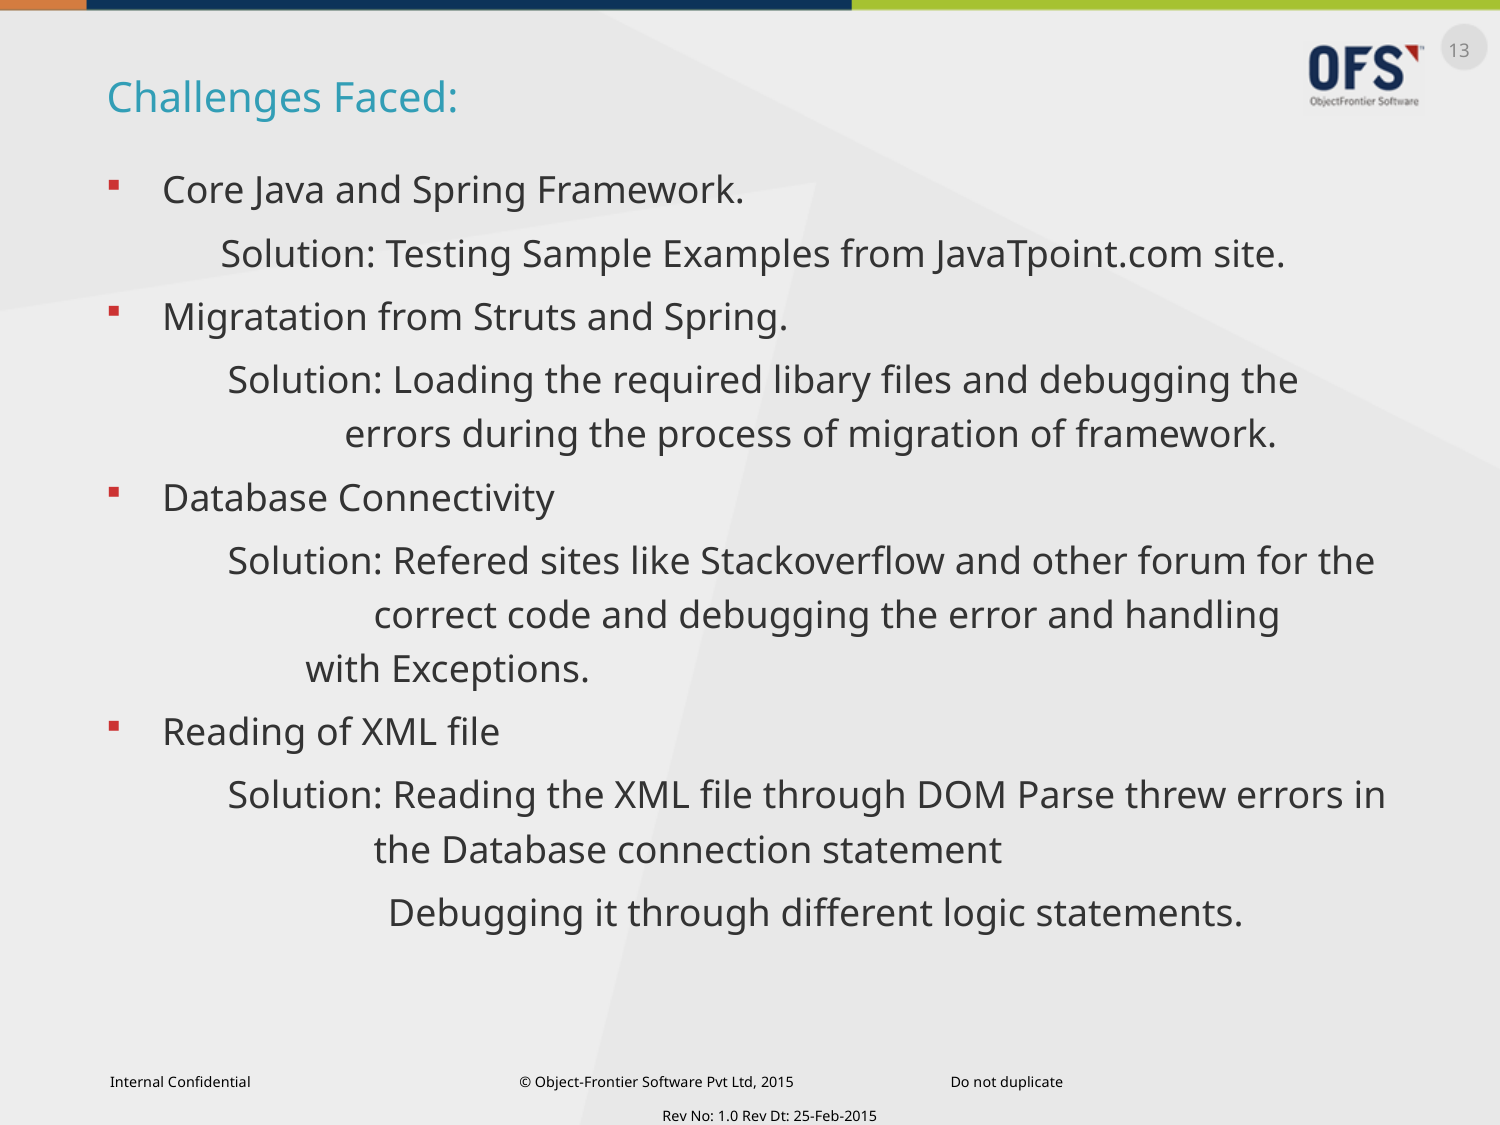

# Challenges Faced:
Core Java and Spring Framework.
 Solution: Testing Sample Examples from JavaTpoint.com site.
Migratation from Struts and Spring.
Solution: Loading the required libary files and debugging the errors during the process of migration of framework.
Database Connectivity
Solution: Refered sites like Stackoverflow and other forum for the 	 correct code and debugging the error and handling with Exceptions.
Reading of XML file
Solution: Reading the XML file through DOM Parse threw errors in the Database connection statement
 Debugging it through different logic statements.